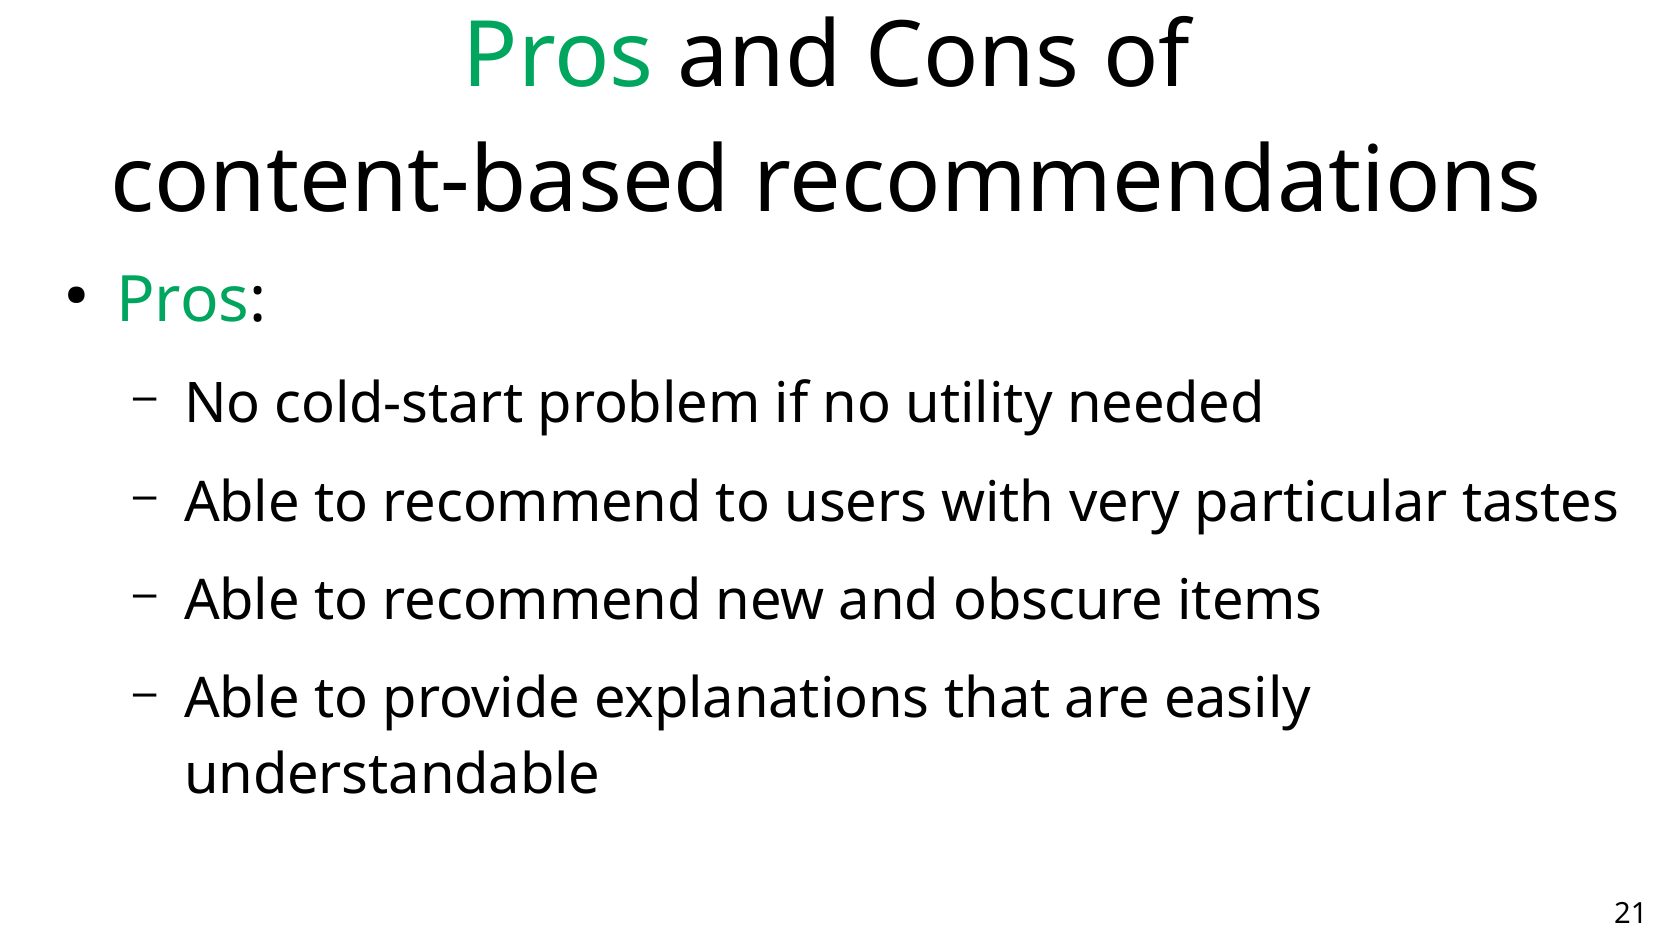

# Pros and Cons of content-based recommendations
Pros:
No cold-start problem if no utility needed
Able to recommend to users with very particular tastes
Able to recommend new and obscure items
Able to provide explanations that are easily understandable
21